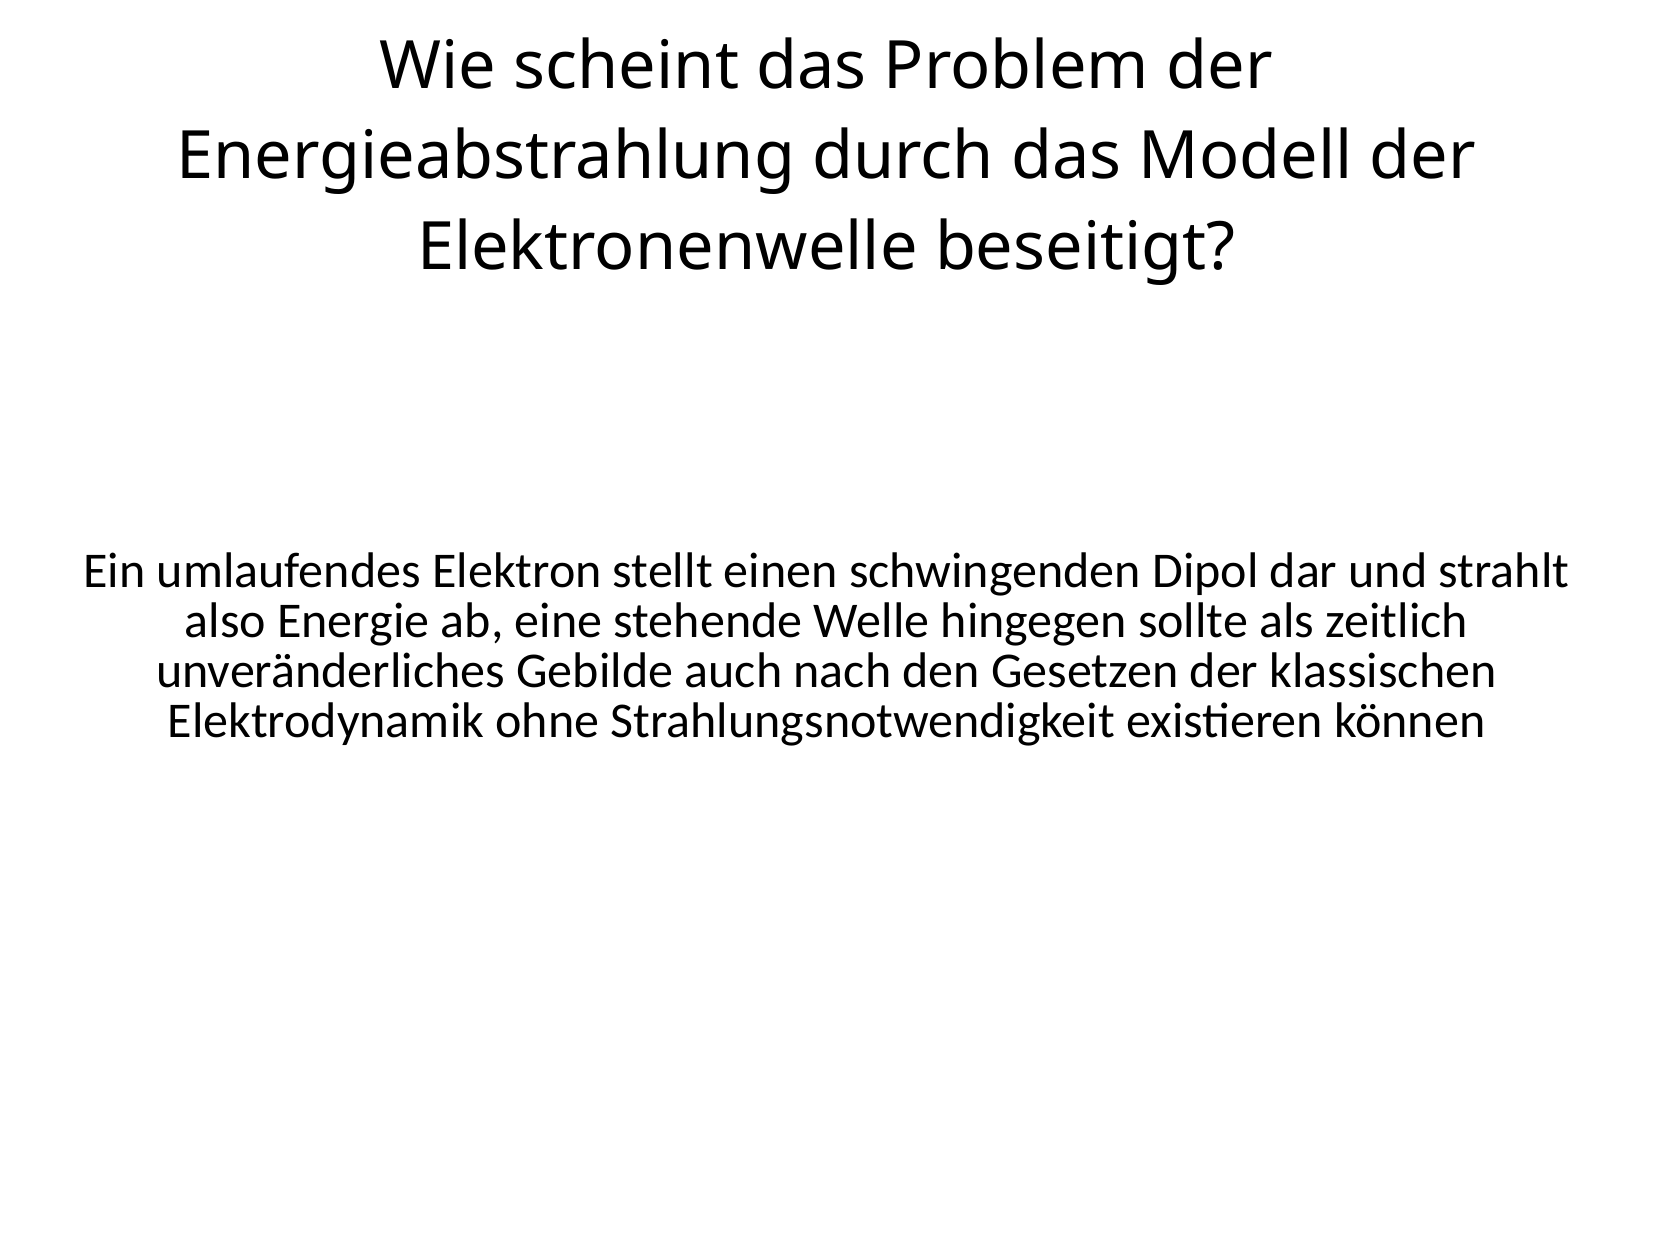

# Wie scheint das Problem der Energieabstrahlung durch das Modell der Elektronenwelle beseitigt?
Ein umlaufendes Elektron stellt einen schwingenden Dipol dar und strahlt also Energie ab, eine stehende Welle hingegen sollte als zeitlich unveränderliches Gebilde auch nach den Gesetzen der klassischen Elektrodynamik ohne Strahlungsnotwendigkeit existieren können